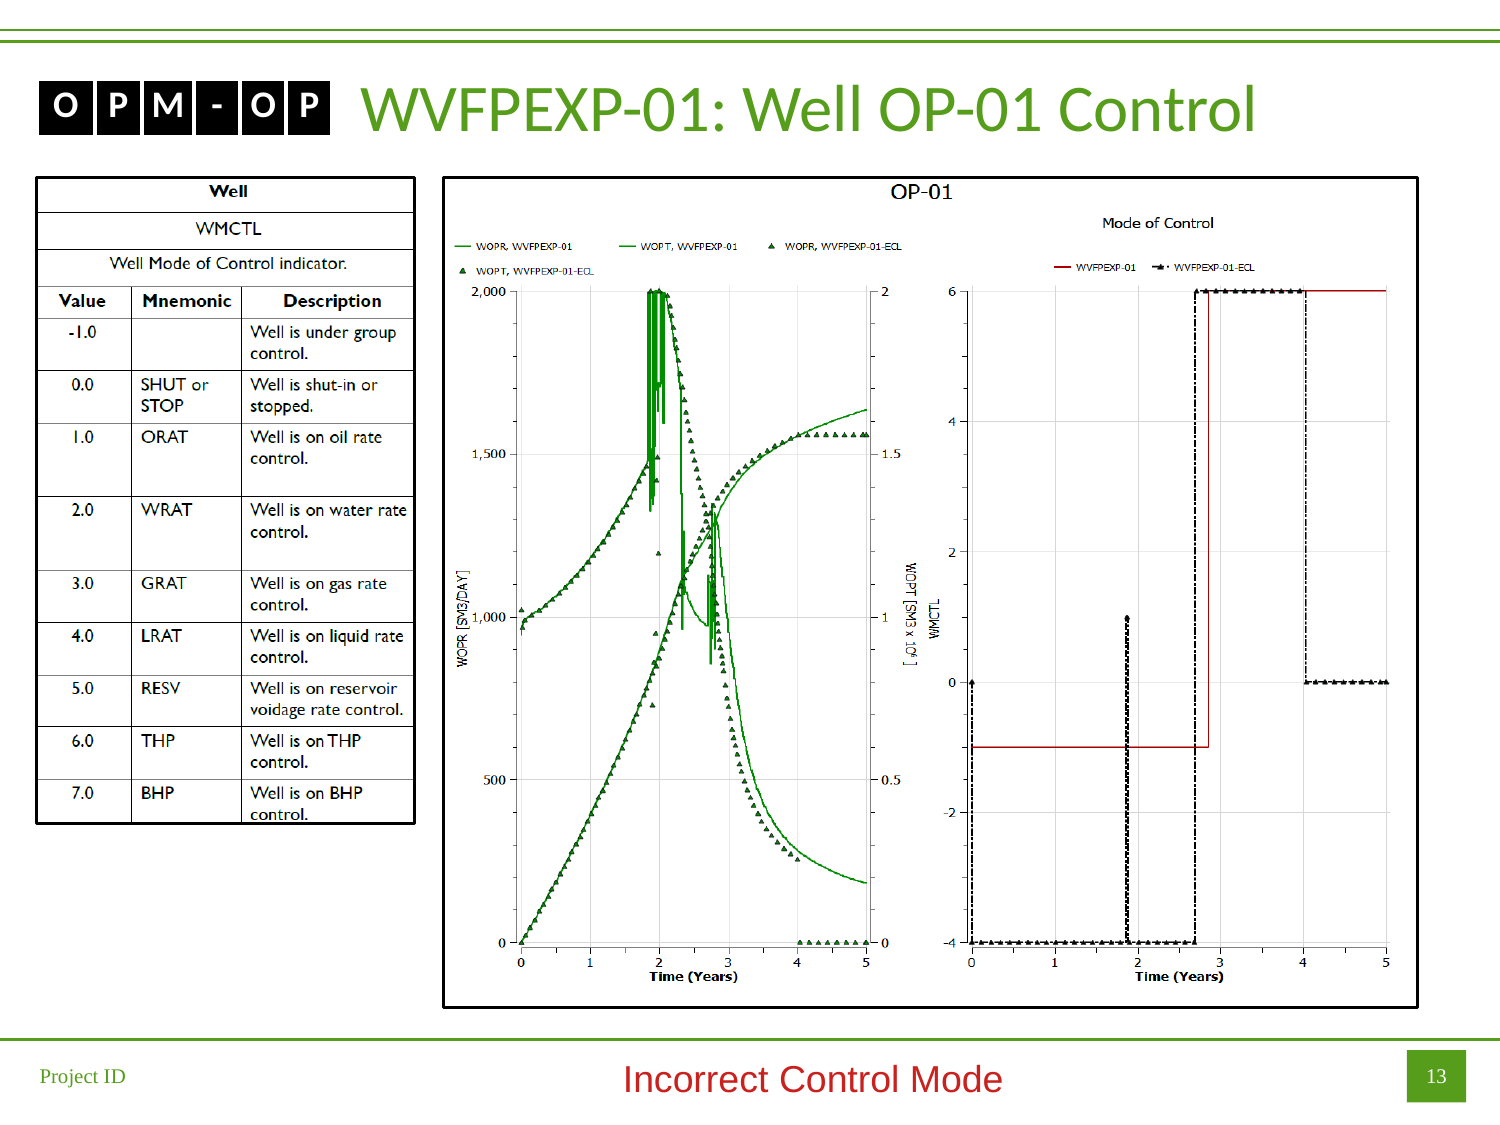

# WVFPEXP-01: Well OP-01 Control
Project ID
13
Incorrect Control Mode